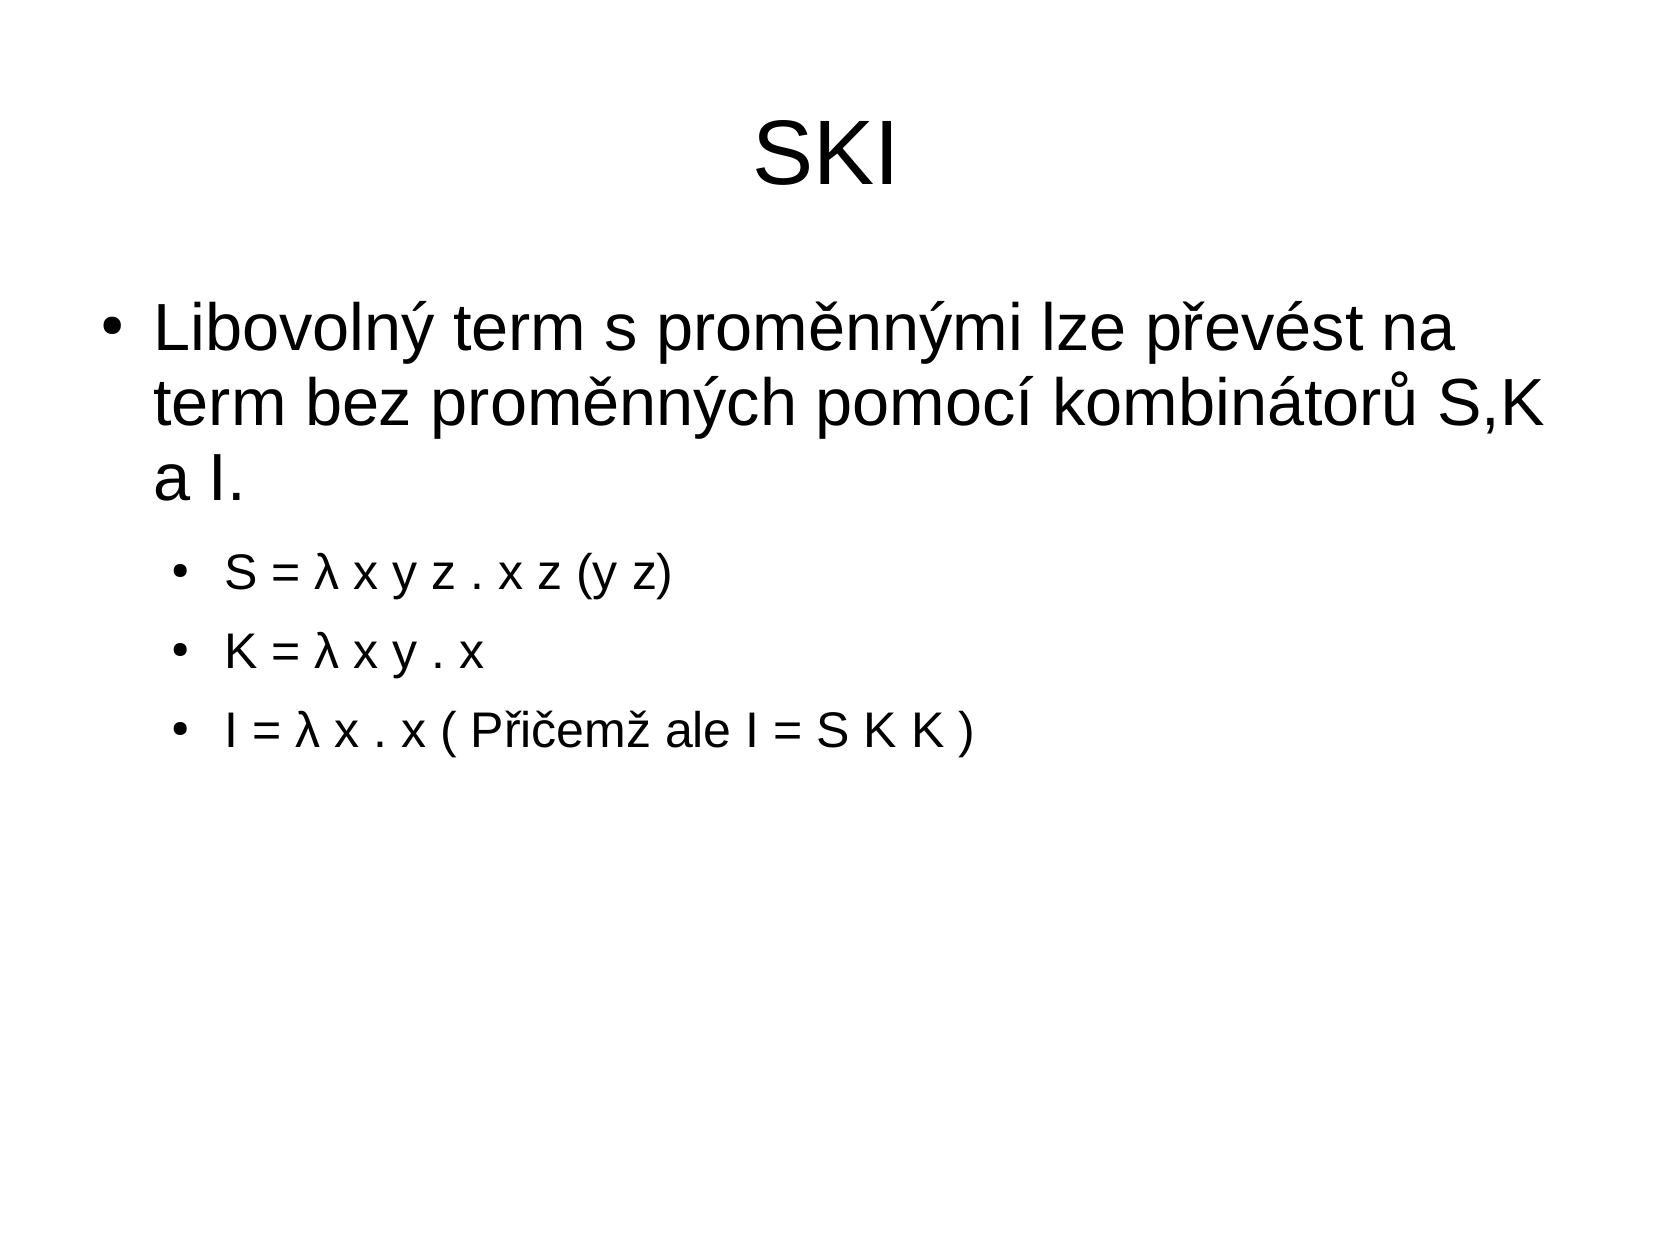

# SKI
Libovolný term s proměnnými lze převést na term bez proměnných pomocí kombinátorů S,K a I.
S = λ x y z . x z (y z)
K = λ x y . x
I = λ x . x ( Přičemž ale I = S K K )